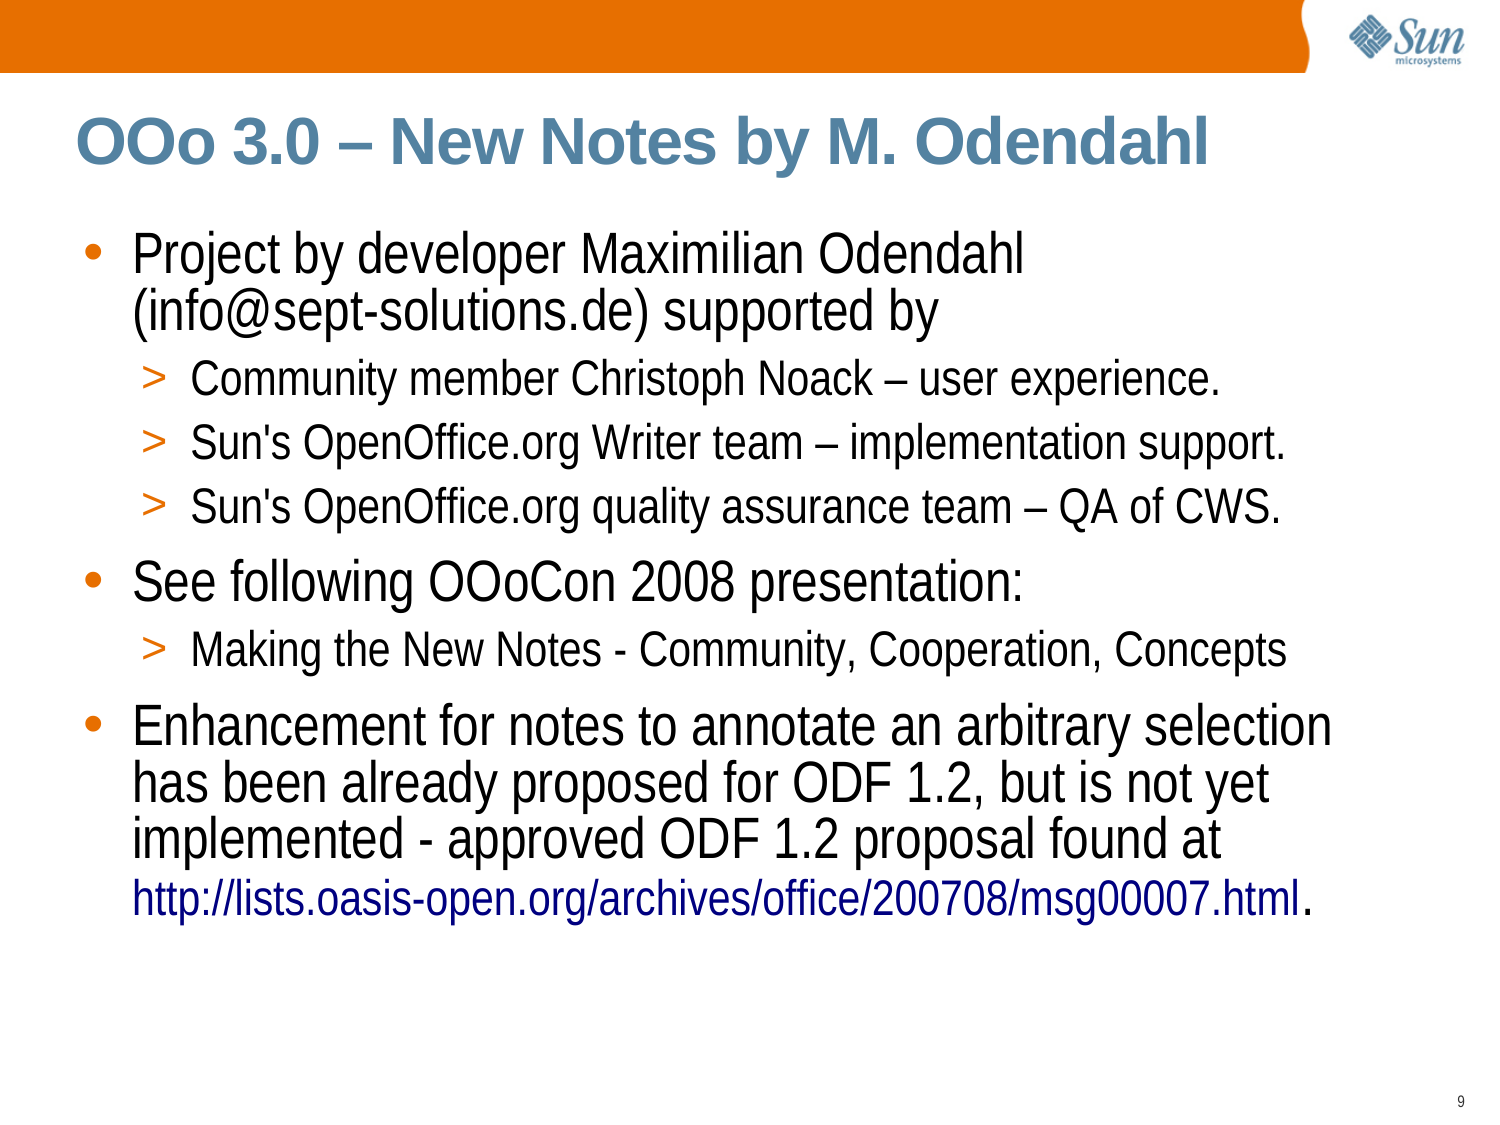

# OOo 3.0 – New Notes by M. Odendahl
Project by developer Maximilian Odendahl
(info@sept-solutions.de) supported by
Community member Christoph Noack – user experience.
Sun's OpenOffice.org Writer team – implementation support.
Sun's OpenOffice.org quality assurance team – QA of CWS.
See following OOoCon 2008 presentation:
Making the New Notes - Community, Cooperation, Concepts
Enhancement for notes to annotate an arbitrary selection has been already proposed for ODF 1.2, but is not yet implemented - approved ODF 1.2 proposal found at http://lists.oasis-open.org/archives/office/200708/msg00007.html.